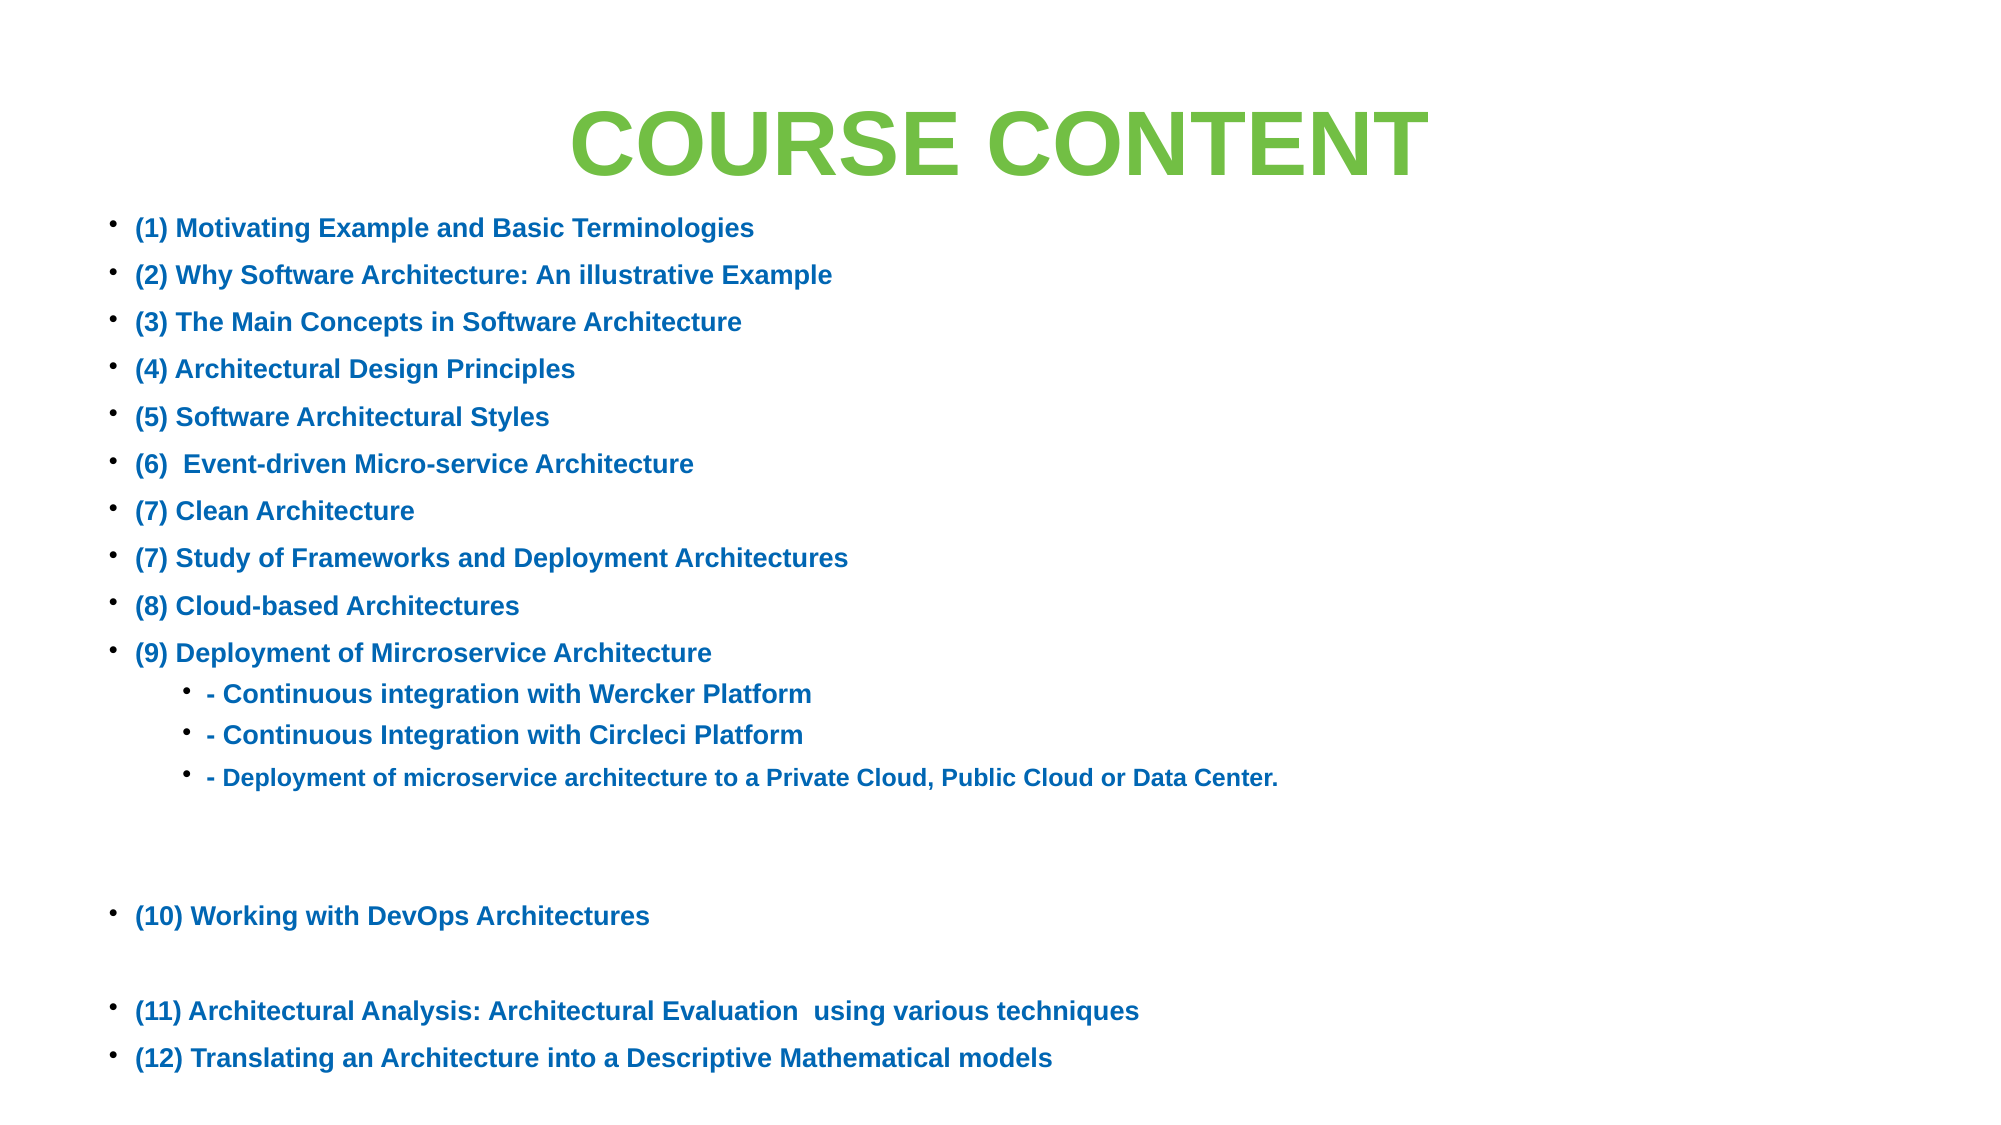

# COURSE CONTENT
(1) Motivating Example and Basic Terminologies
(2) Why Software Architecture: An illustrative Example
(3) The Main Concepts in Software Architecture
(4) Architectural Design Principles
(5) Software Architectural Styles
(6) Event-driven Micro-service Architecture
(7) Clean Architecture
(7) Study of Frameworks and Deployment Architectures
(8) Cloud-based Architectures
(9) Deployment of Mircroservice Architecture
- Continuous integration with Wercker Platform
- Continuous Integration with Circleci Platform
- Deployment of microservice architecture to a Private Cloud, Public Cloud or Data Center.
(10) Working with DevOps Architectures
(11) Architectural Analysis: Architectural Evaluation using various techniques
(12) Translating an Architecture into a Descriptive Mathematical models